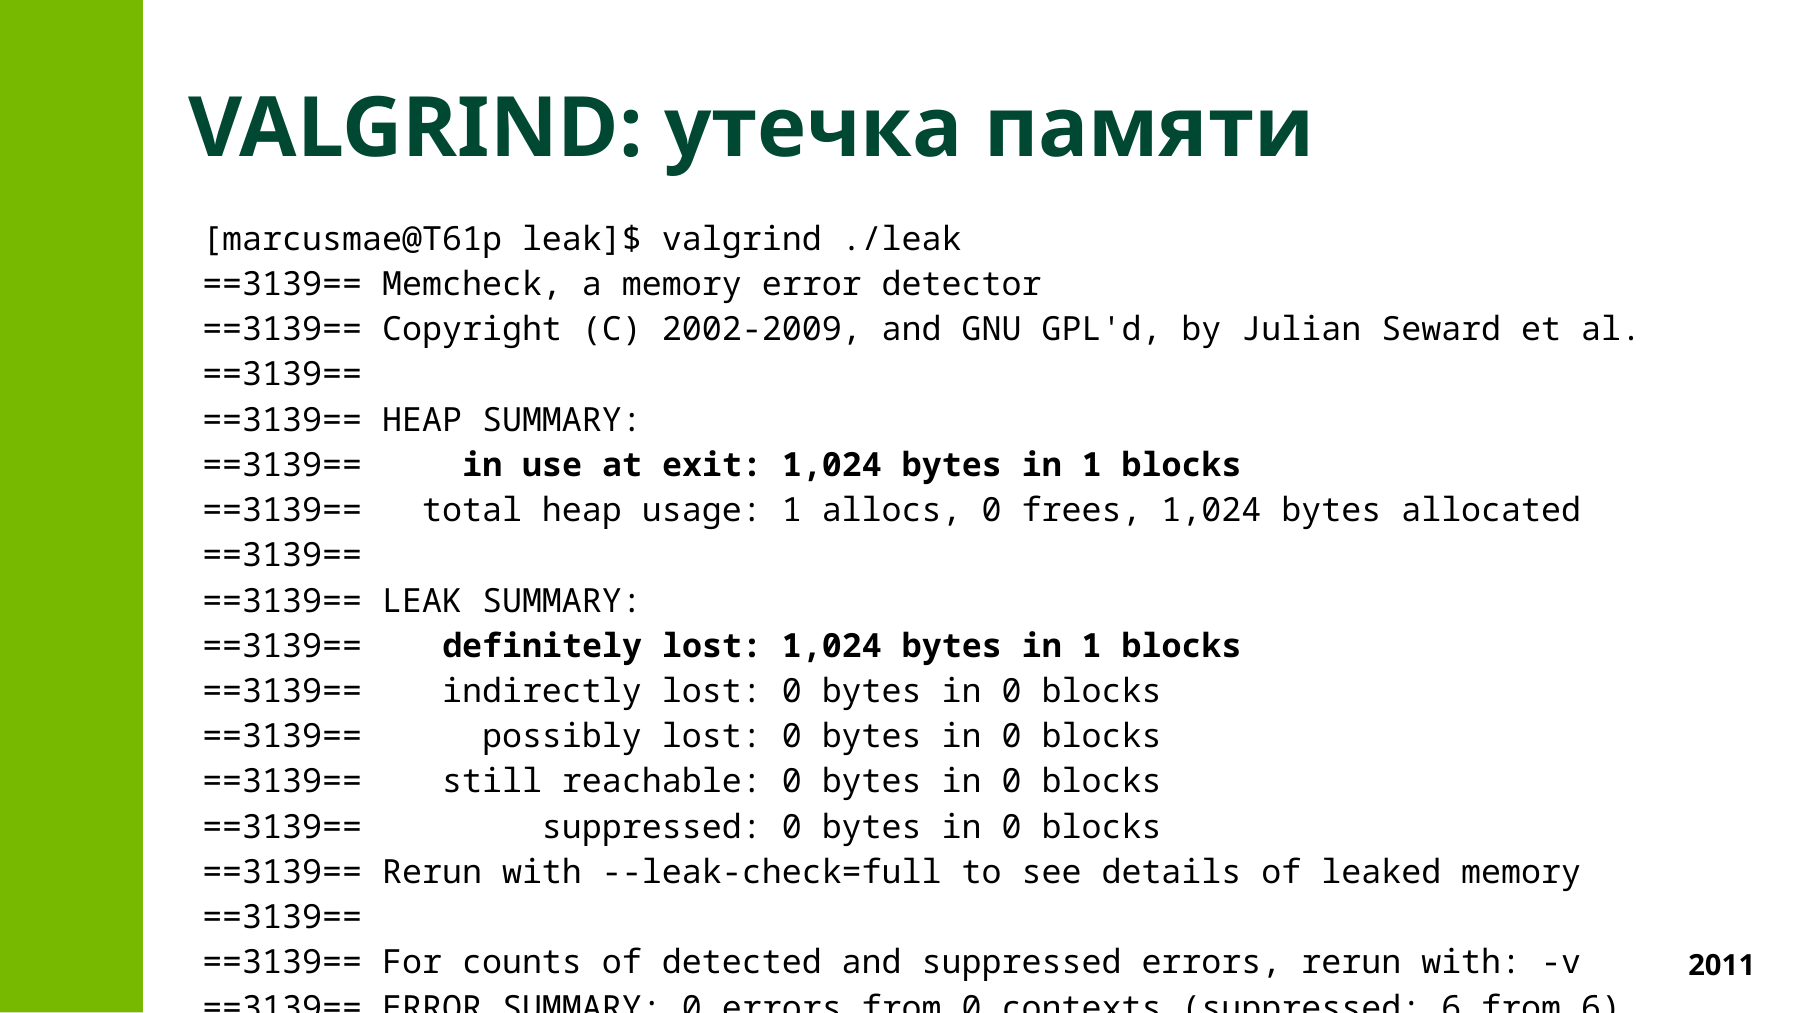

# VALGRIND: утечка памяти
[marcusmae@T61p leak]$ valgrind ./leak
==3139== Memcheck, a memory error detector
==3139== Copyright (C) 2002-2009, and GNU GPL'd, by Julian Seward et al.
==3139==
==3139== HEAP SUMMARY:
==3139== in use at exit: 1,024 bytes in 1 blocks
==3139== total heap usage: 1 allocs, 0 frees, 1,024 bytes allocated
==3139==
==3139== LEAK SUMMARY:
==3139== definitely lost: 1,024 bytes in 1 blocks
==3139== indirectly lost: 0 bytes in 0 blocks
==3139== possibly lost: 0 bytes in 0 blocks
==3139== still reachable: 0 bytes in 0 blocks
==3139== suppressed: 0 bytes in 0 blocks
==3139== Rerun with --leak-check=full to see details of leaked memory
==3139==
==3139== For counts of detected and suppressed errors, rerun with: -v
==3139== ERROR SUMMARY: 0 errors from 0 contexts (suppressed: 6 from 6)